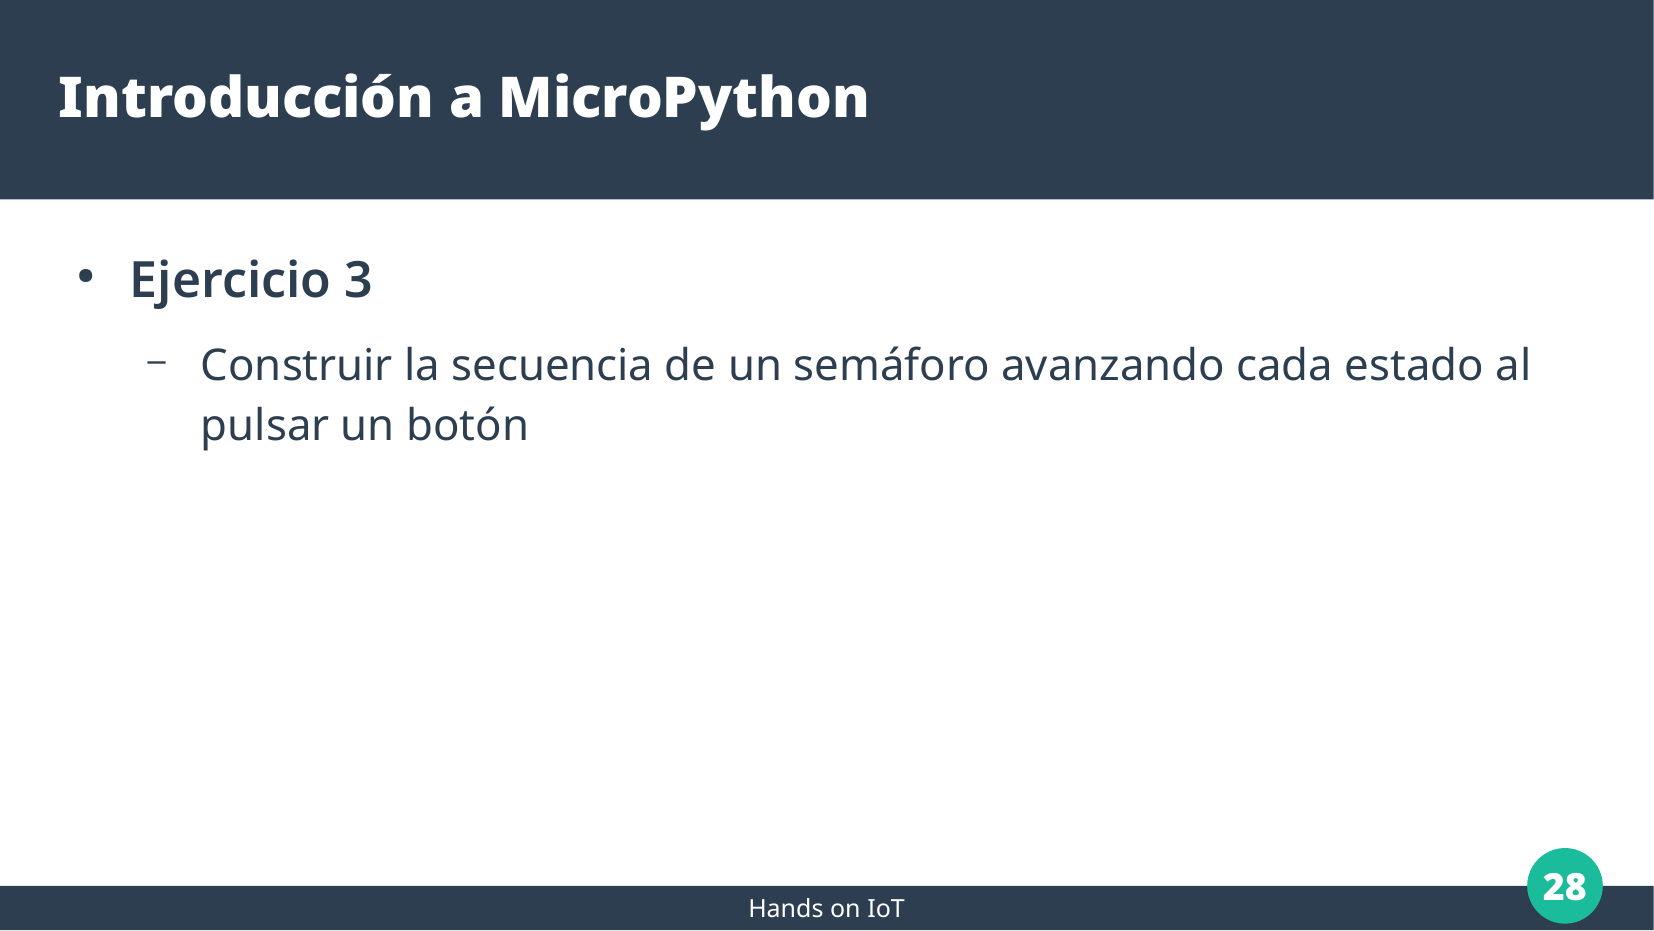

# Introducción a MicroPython
Ejercicio 3
Construir la secuencia de un semáforo avanzando cada estado al pulsar un botón
Hands on IoT